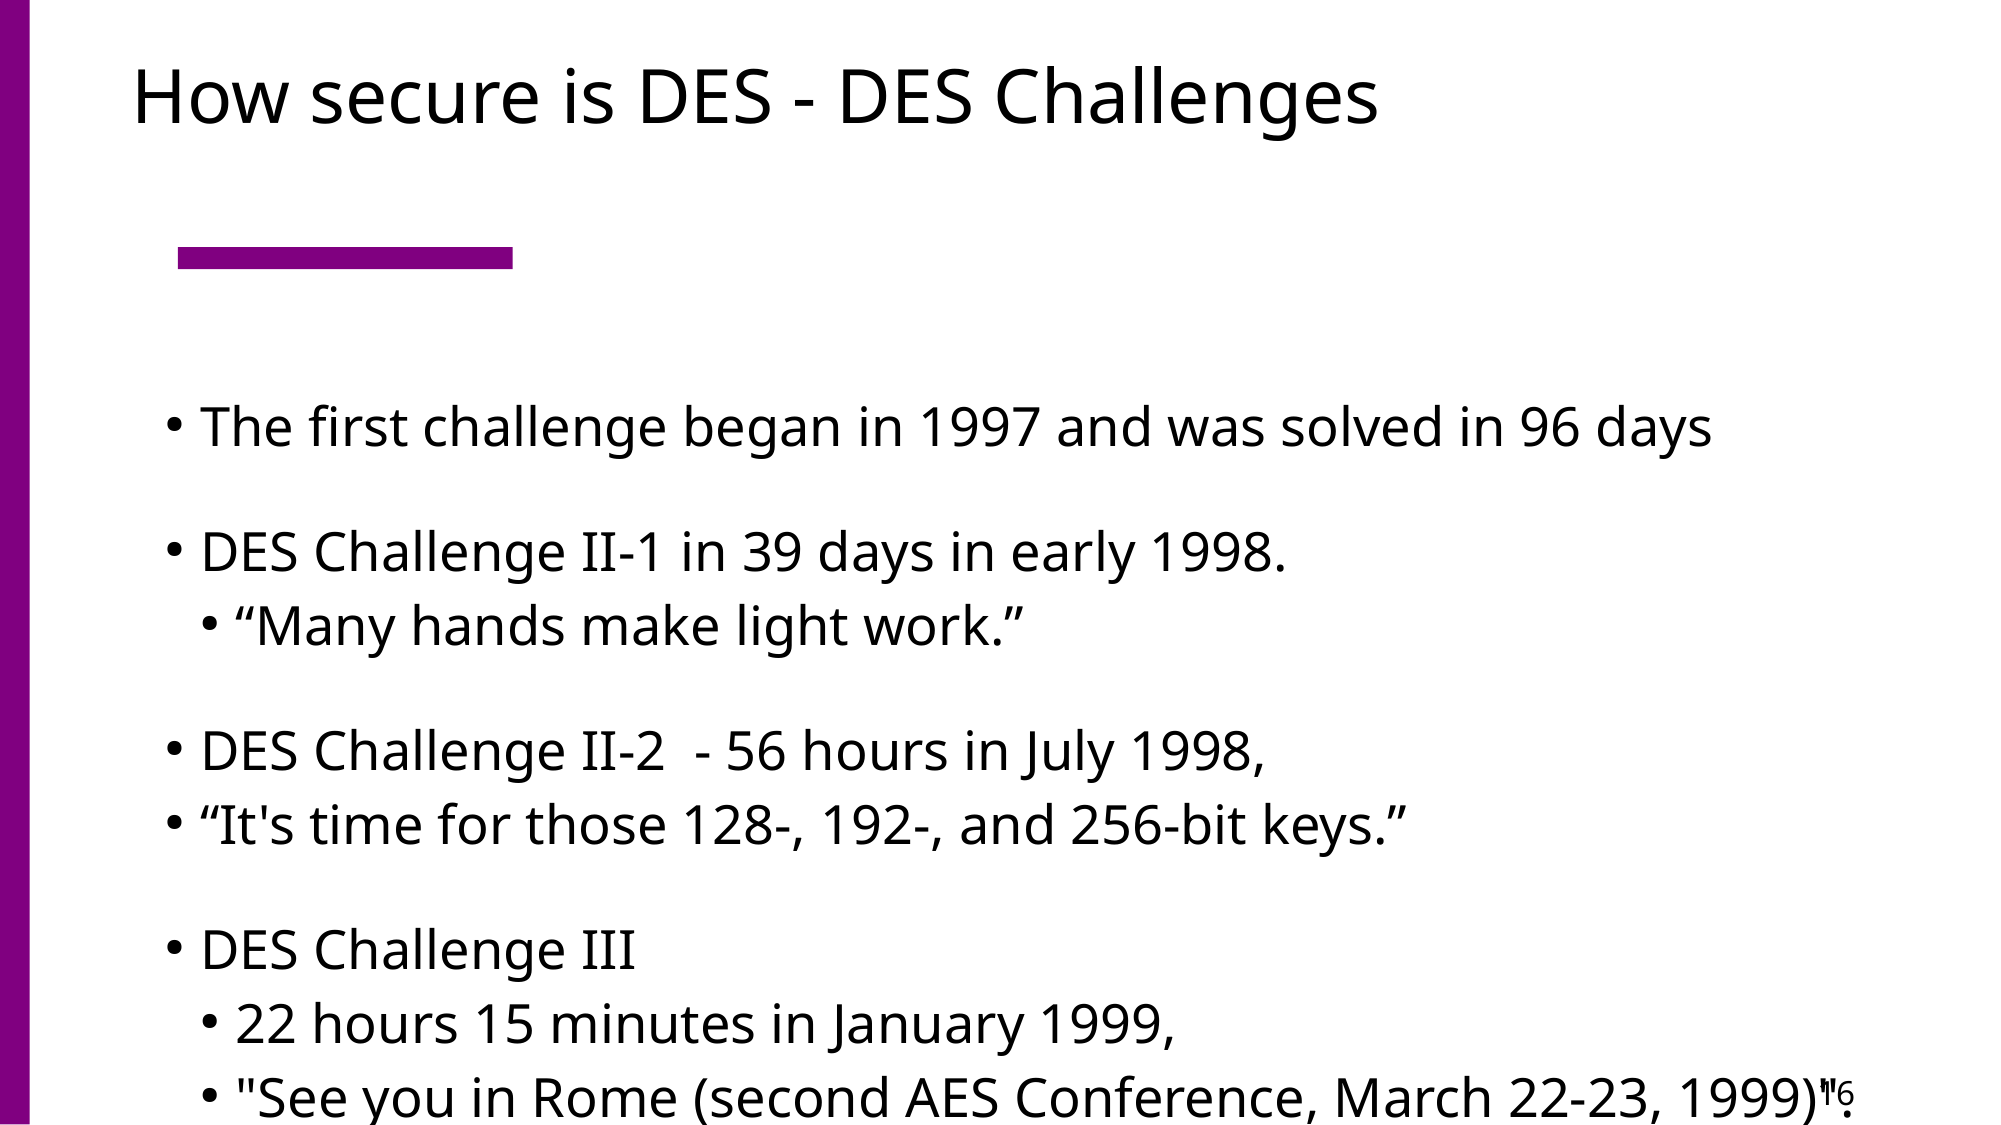

# How secure is DES - DES Challenges
The first challenge began in 1997 and was solved in 96 days
DES Challenge II-1 in 39 days in early 1998.
“Many hands make light work.”
DES Challenge II-2 - 56 hours in July 1998,
“It's time for those 128-, 192-, and 256-bit keys.”
DES Challenge III
22 hours 15 minutes in January 1999,
"See you in Rome (second AES Conference, March 22-23, 1999)".